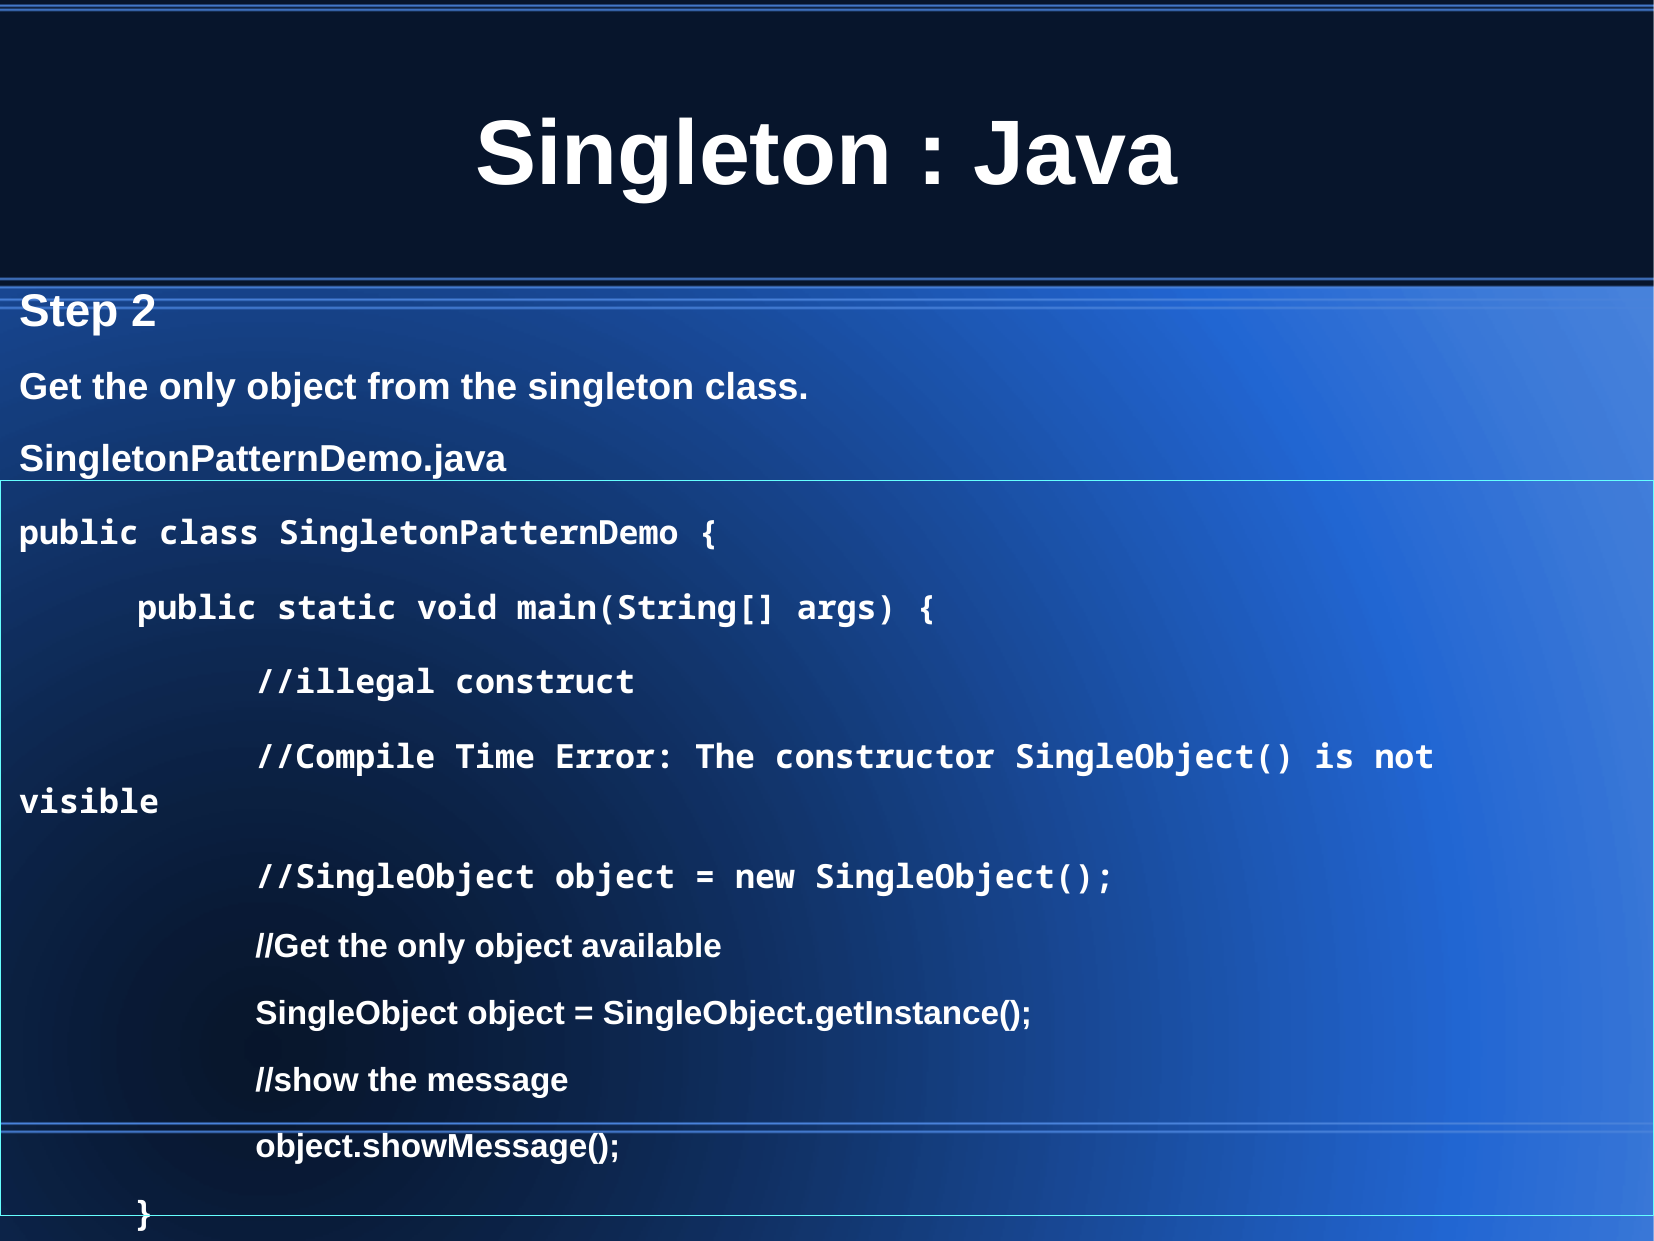

# Singleton : Java
Step 2
Get the only object from the singleton class.
SingletonPatternDemo.java
public class SingletonPatternDemo {
 	public static void main(String[] args) {
 		//illegal construct
 		//Compile Time Error: The constructor SingleObject() is not visible
 		//SingleObject object = new SingleObject();
 		//Get the only object available
 		SingleObject object = SingleObject.getInstance();
 		//show the message
 		object.showMessage();
 	}
 }